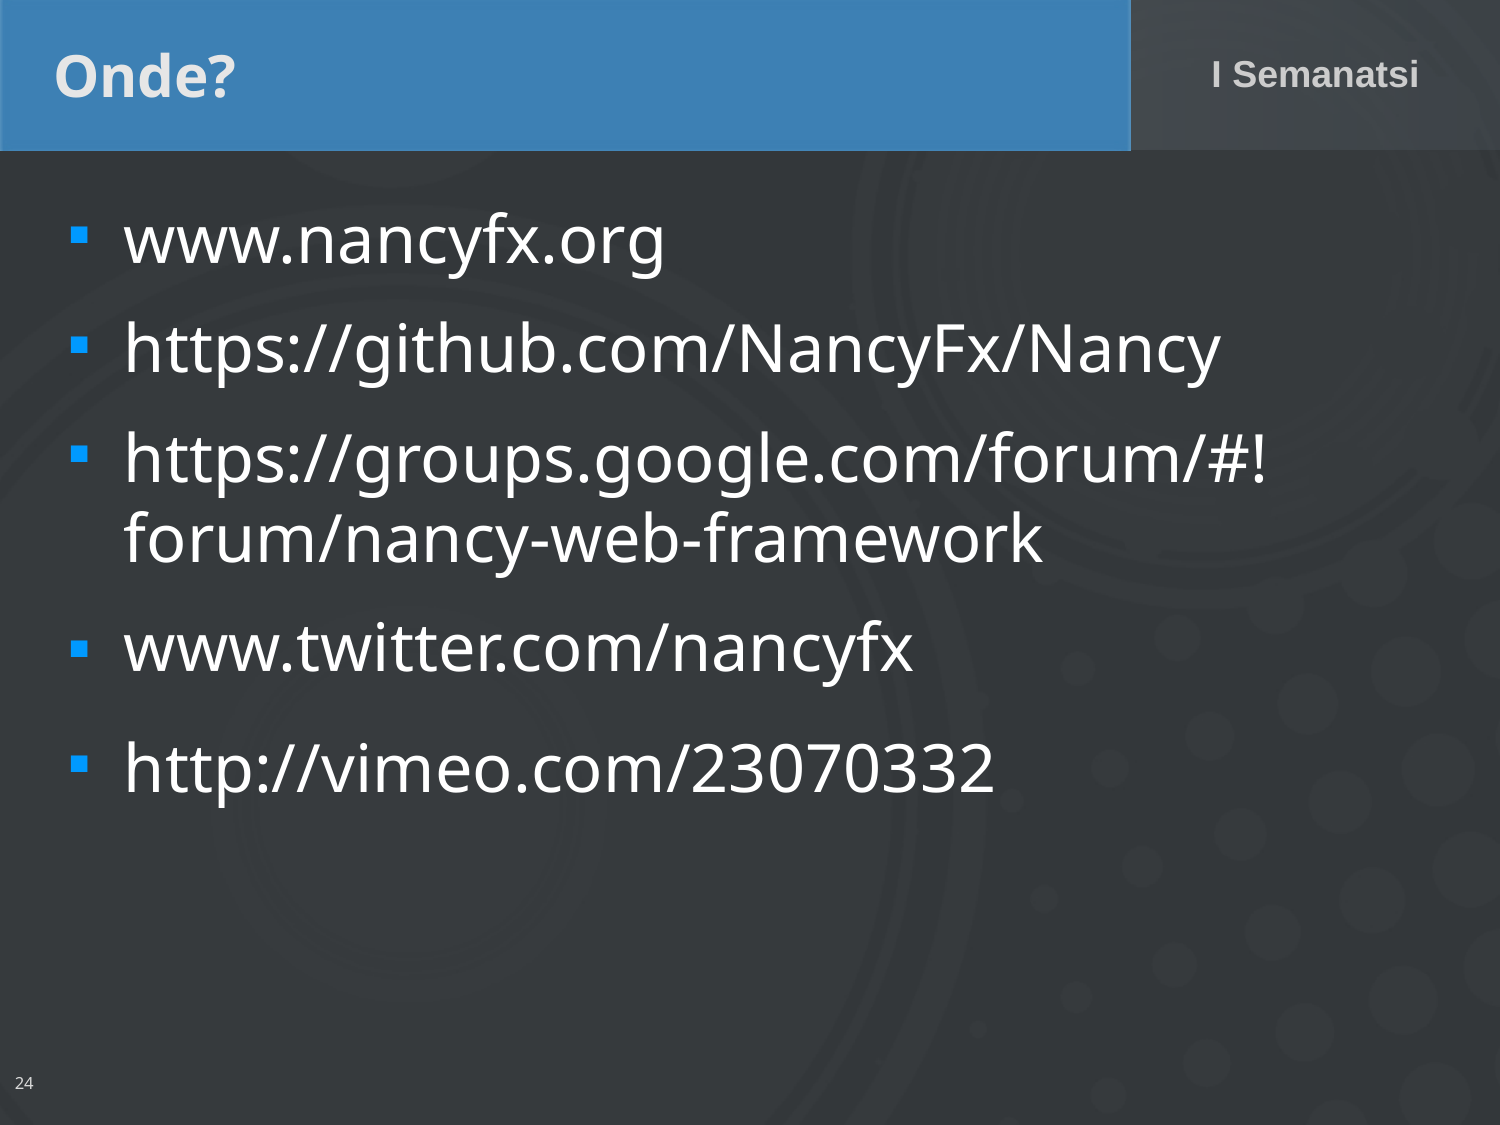

Onde?
# www.nancyfx.org
https://github.com/NancyFx/Nancy
https://groups.google.com/forum/#!forum/nancy-web-framework
www.twitter.com/nancyfx
http://vimeo.com/23070332
24